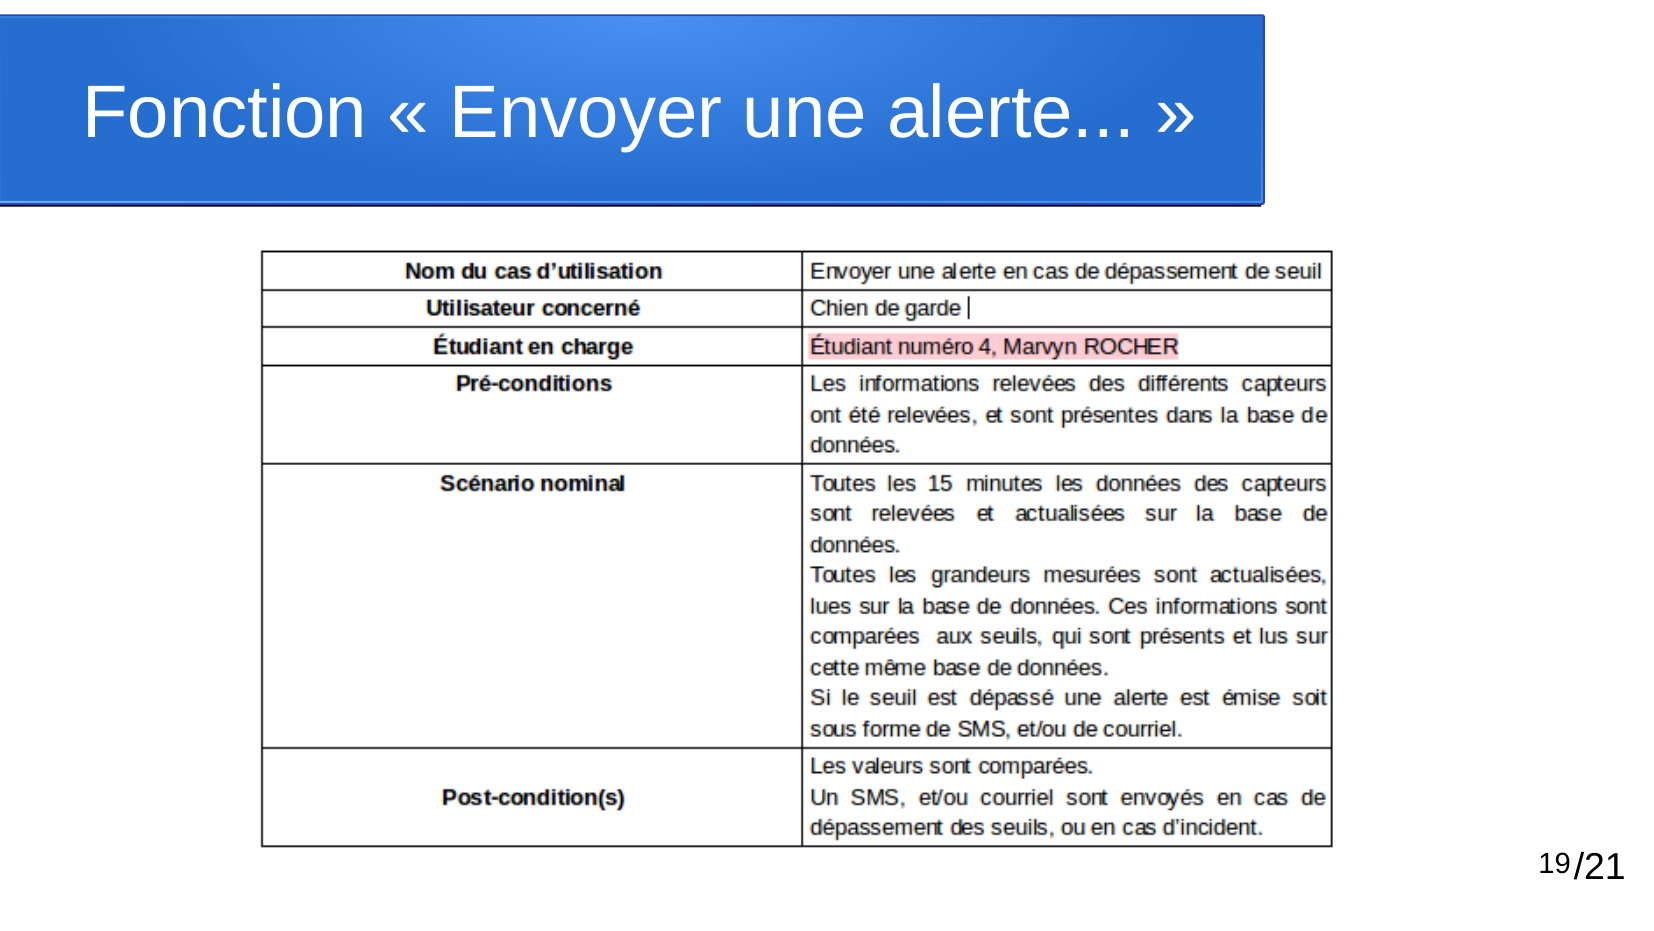

# Fonction « Envoyer une alerte... »
/21
19